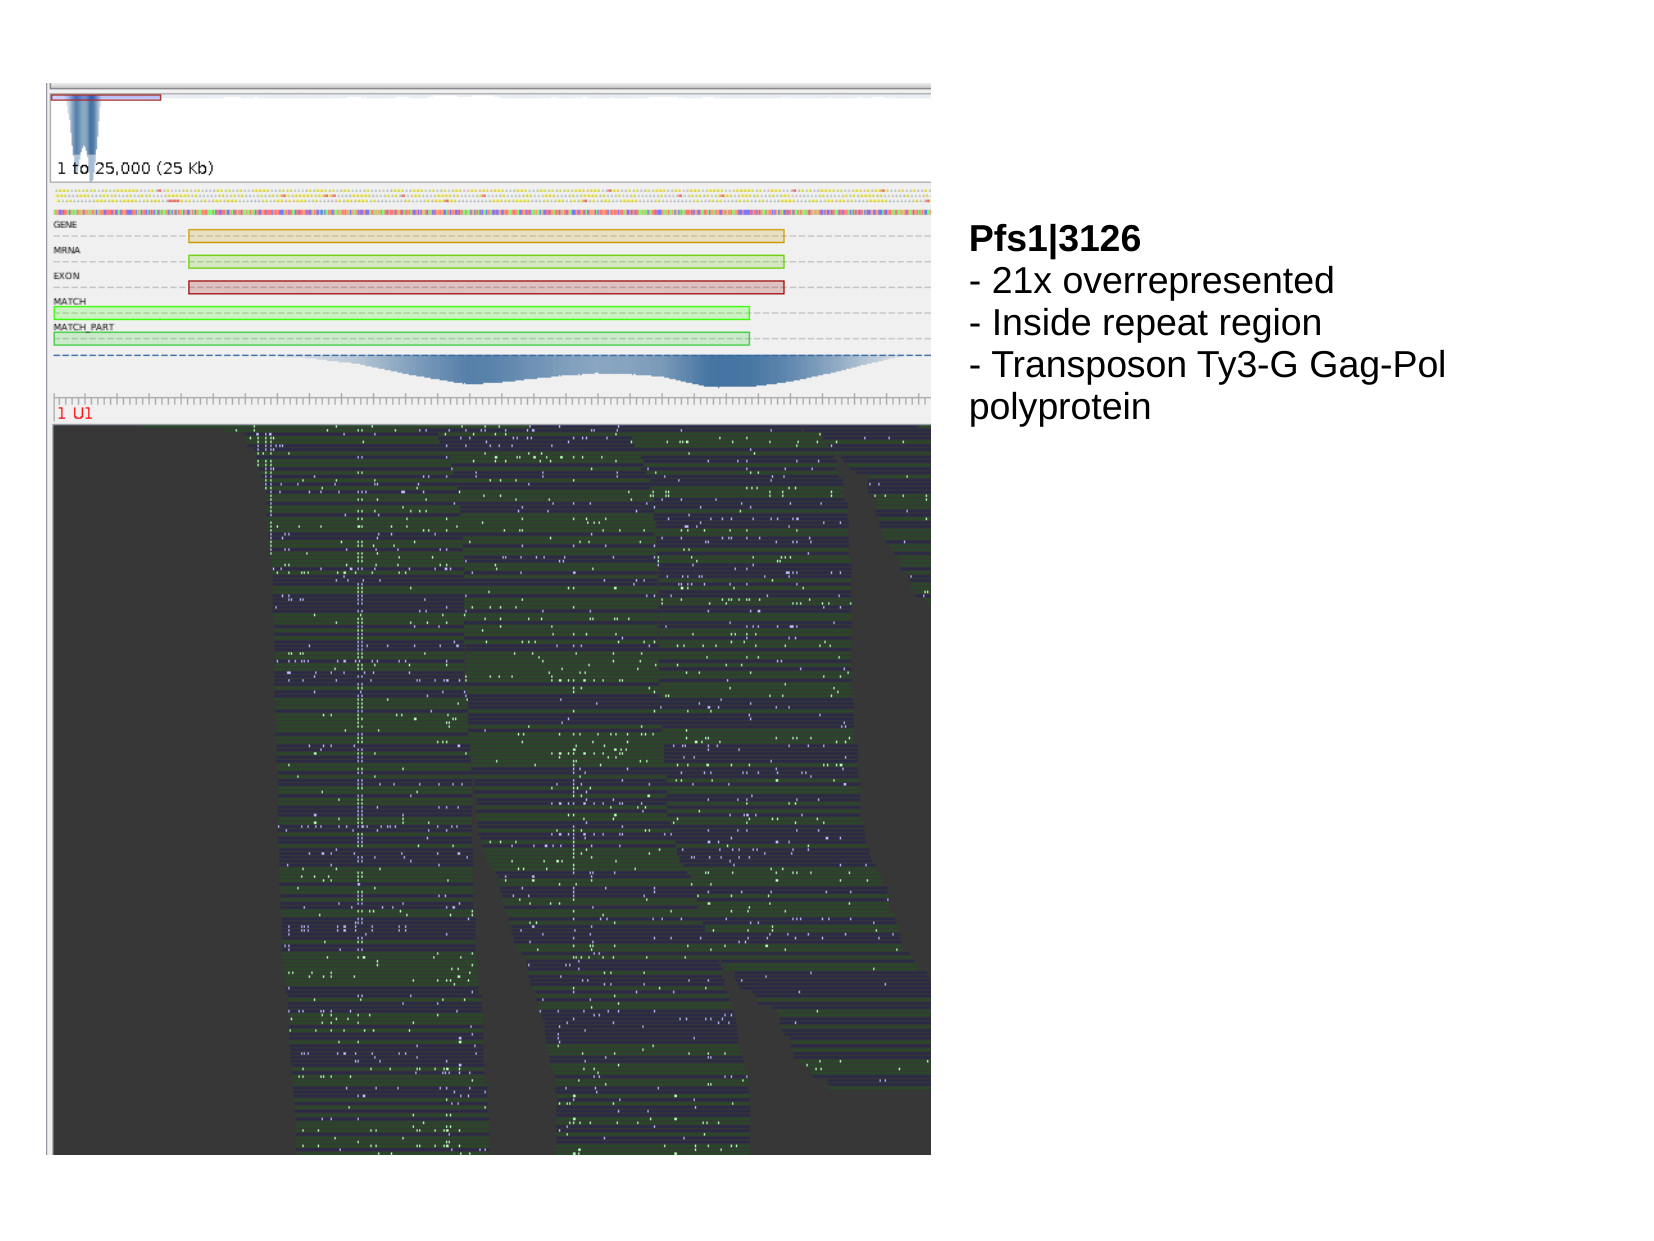

Pfs1|3126
- 21x overrepresented
- Inside repeat region
- Transposon Ty3-G Gag-Pol polyprotein